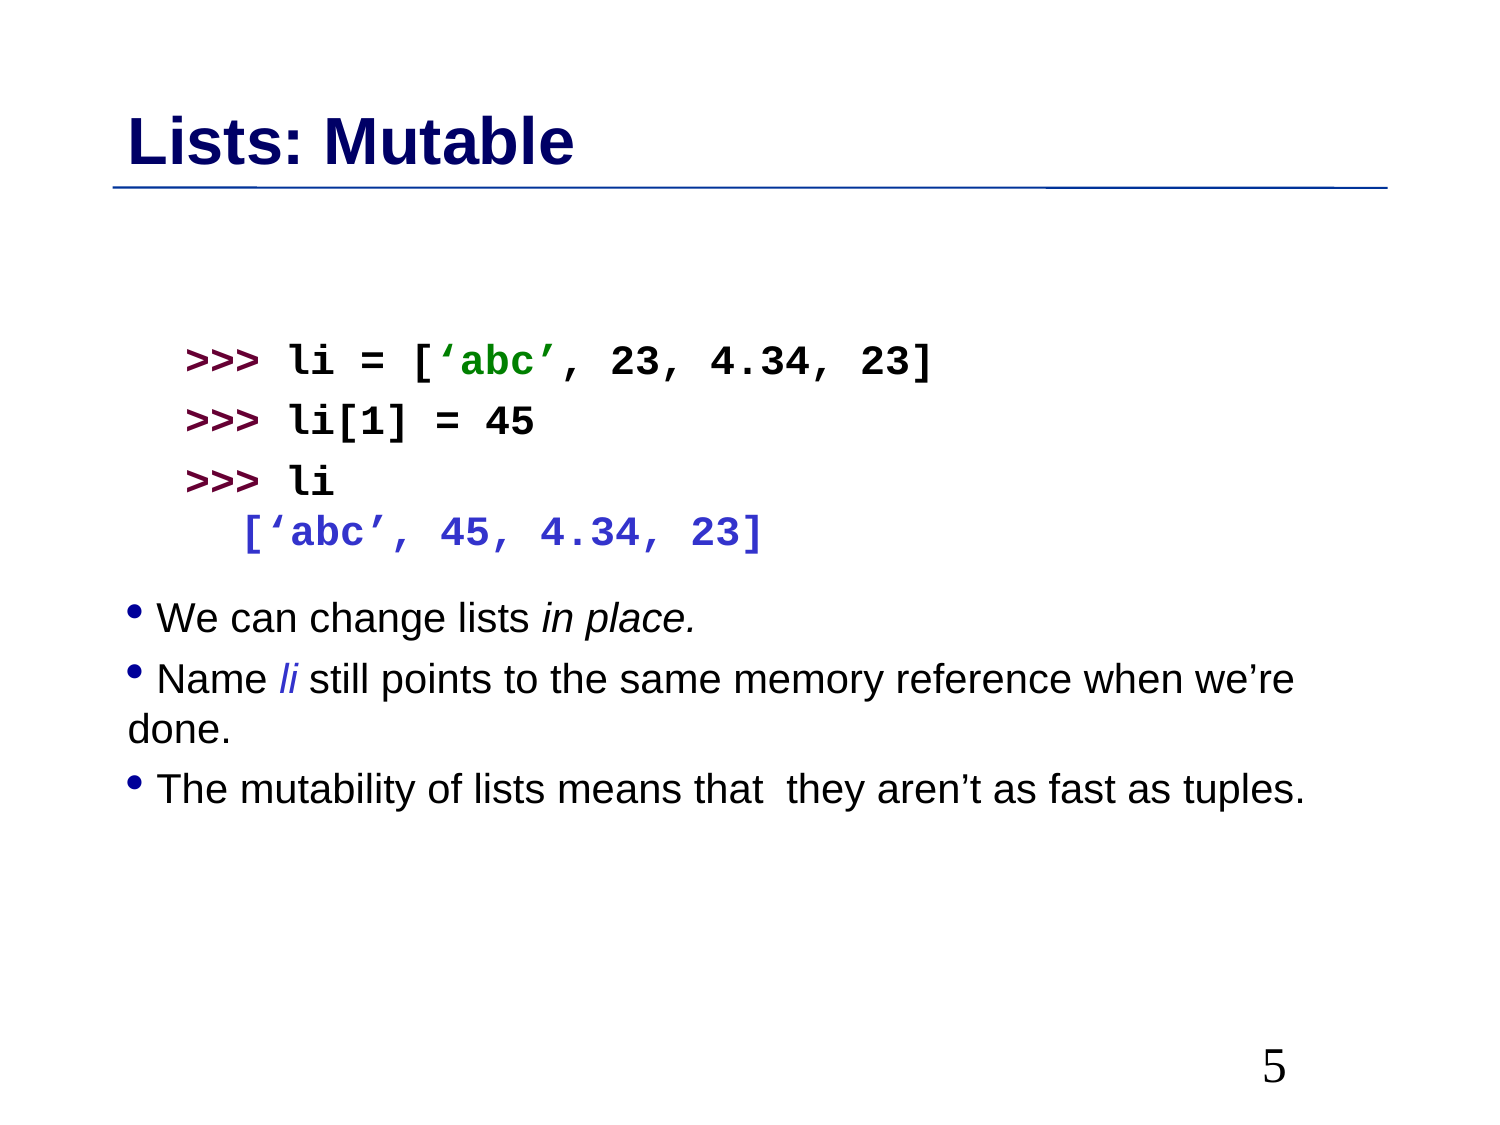

# Lists: Mutable
>>> li = [‘abc’, 23, 4.34, 23]
>>> li[1] = 45
>>> li
[‘abc’, 45, 4.34, 23]
 We can change lists in place.
 Name li still points to the same memory reference when we’re done.
 The mutability of lists means that they aren’t as fast as tuples.